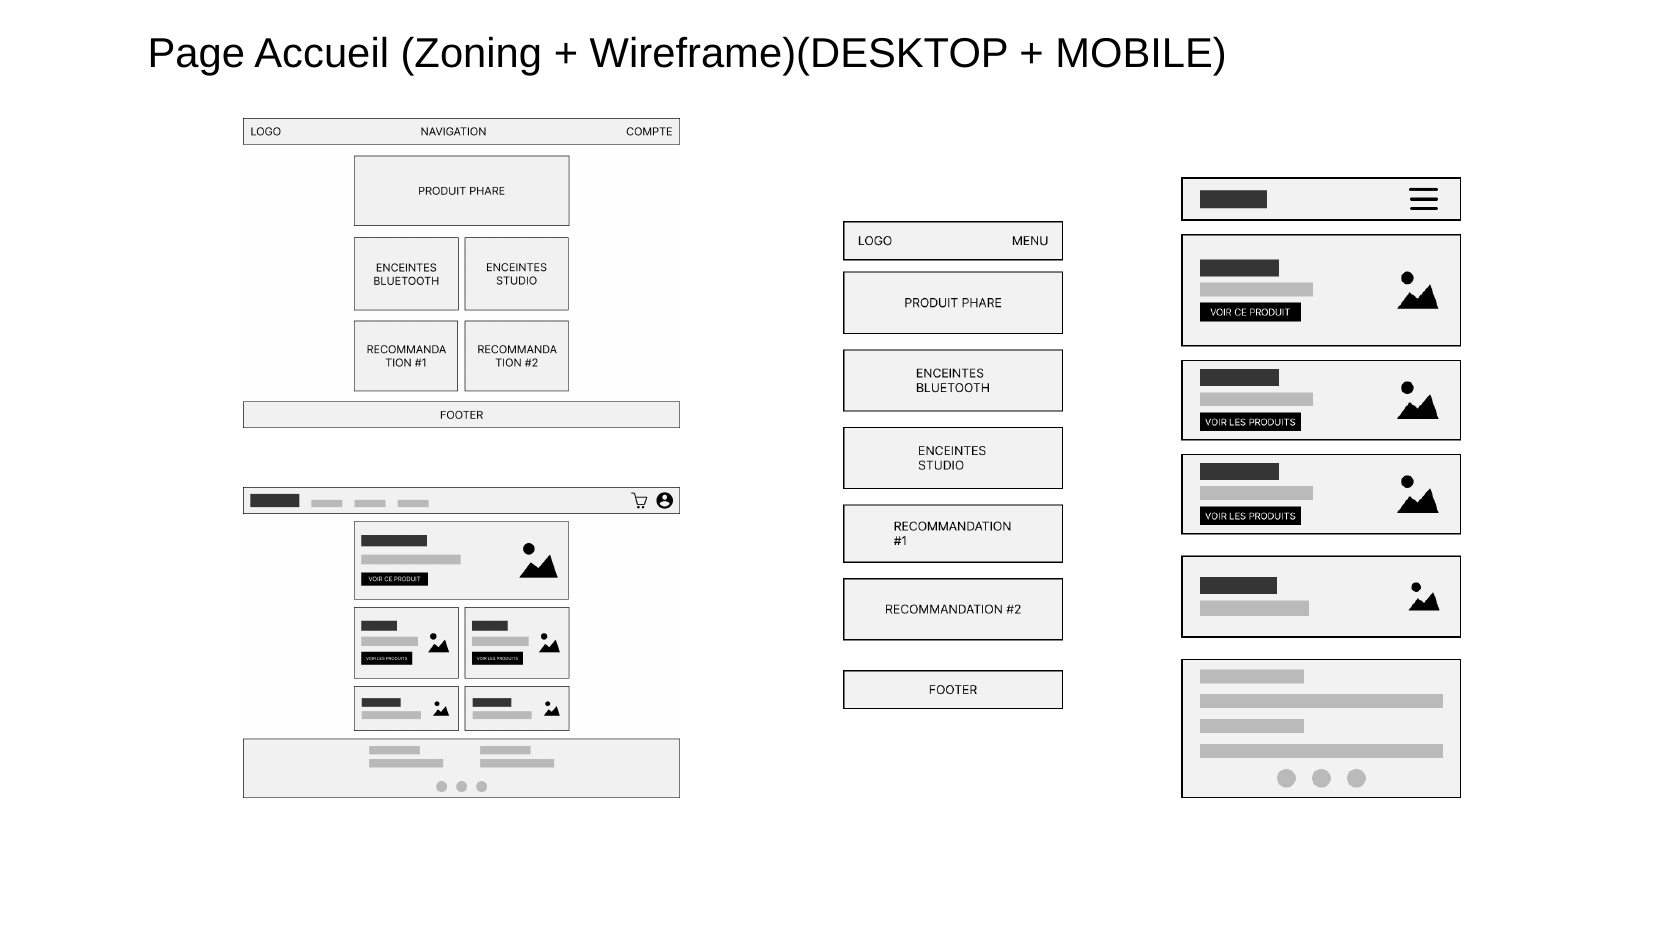

# Page Accueil (Zoning + Wireframe)(DESKTOP + MOBILE)